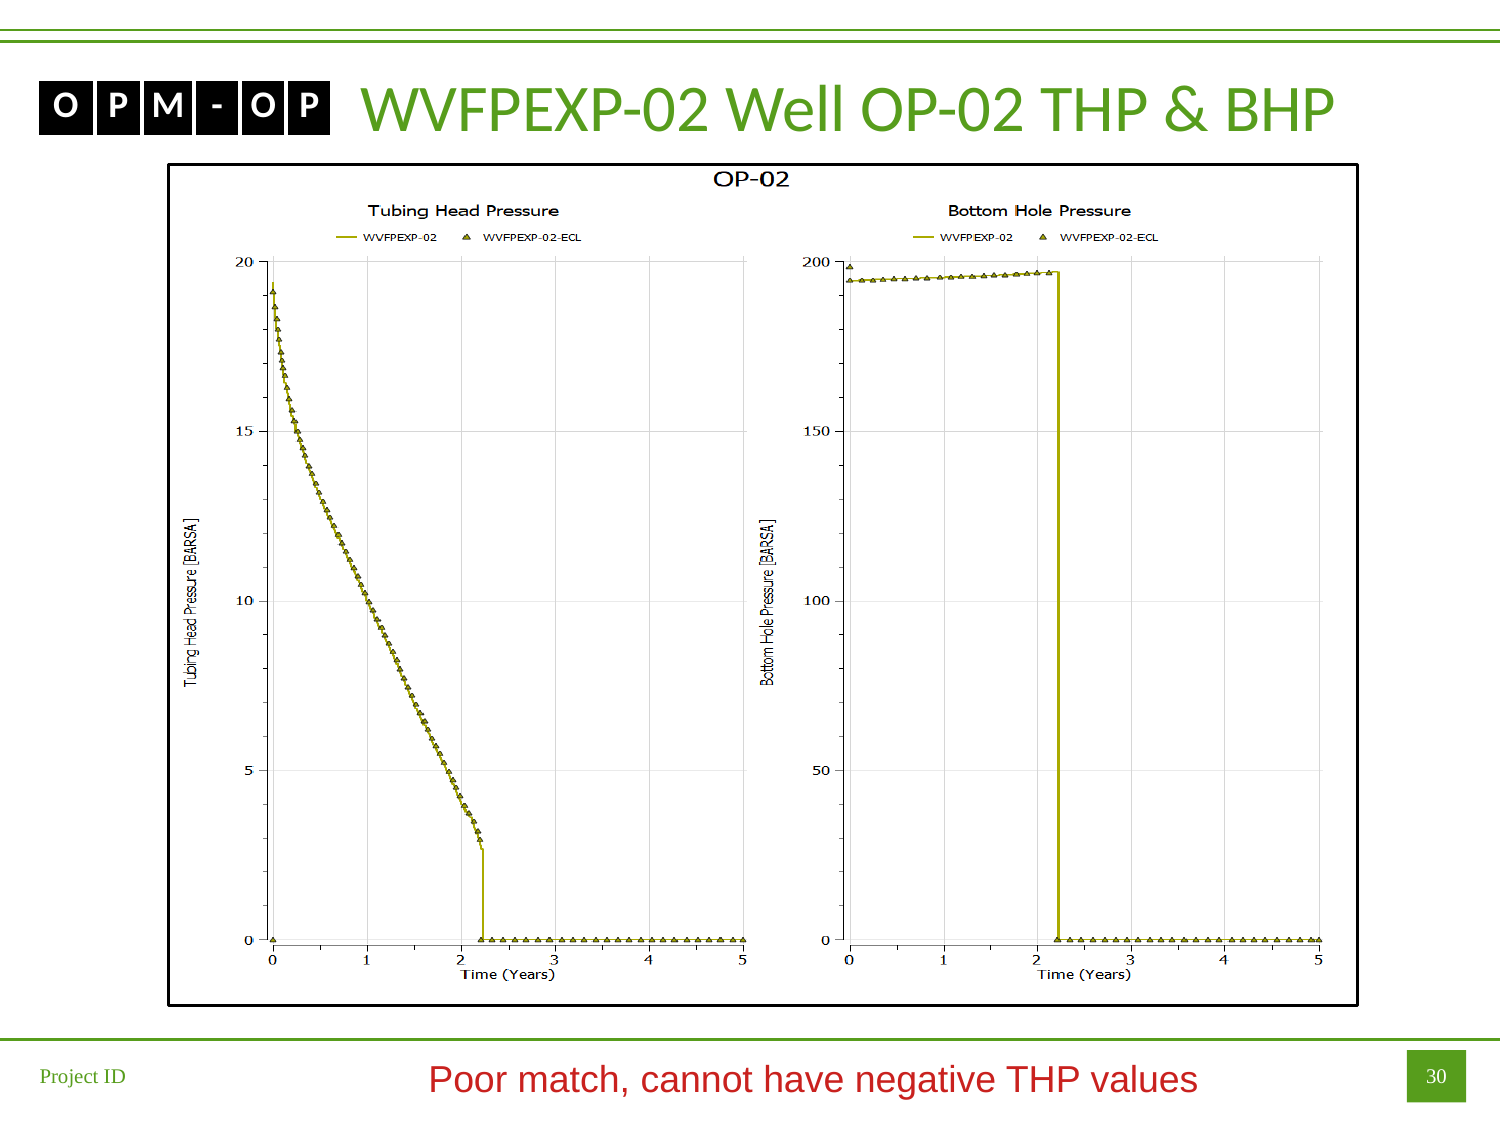

# WVFPEXP-02 Well OP-02 THP & BHP
Project ID
30
Poor match, cannot have negative THP values